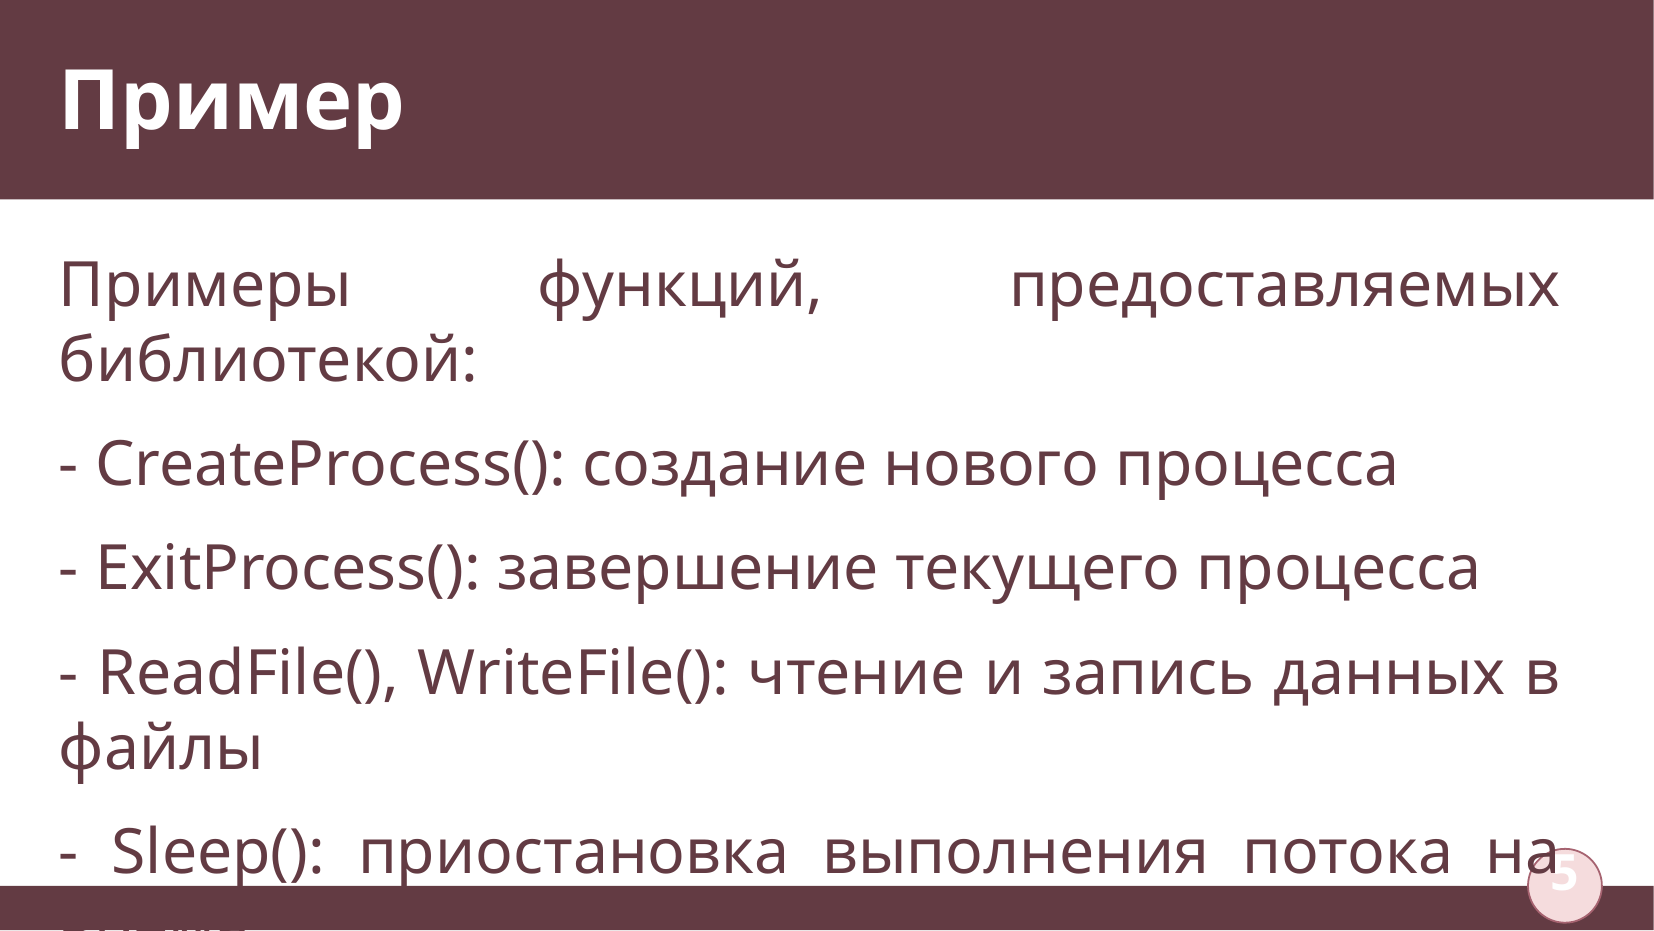

# Пример
Примеры функций, предоставляемых библиотекой:
- CreateProcess(): создание нового процесса
- ExitProcess(): завершение текущего процесса
- ReadFile(), WriteFile(): чтение и запись данных в файлы
- Sleep(): приостановка выполнения потока на время